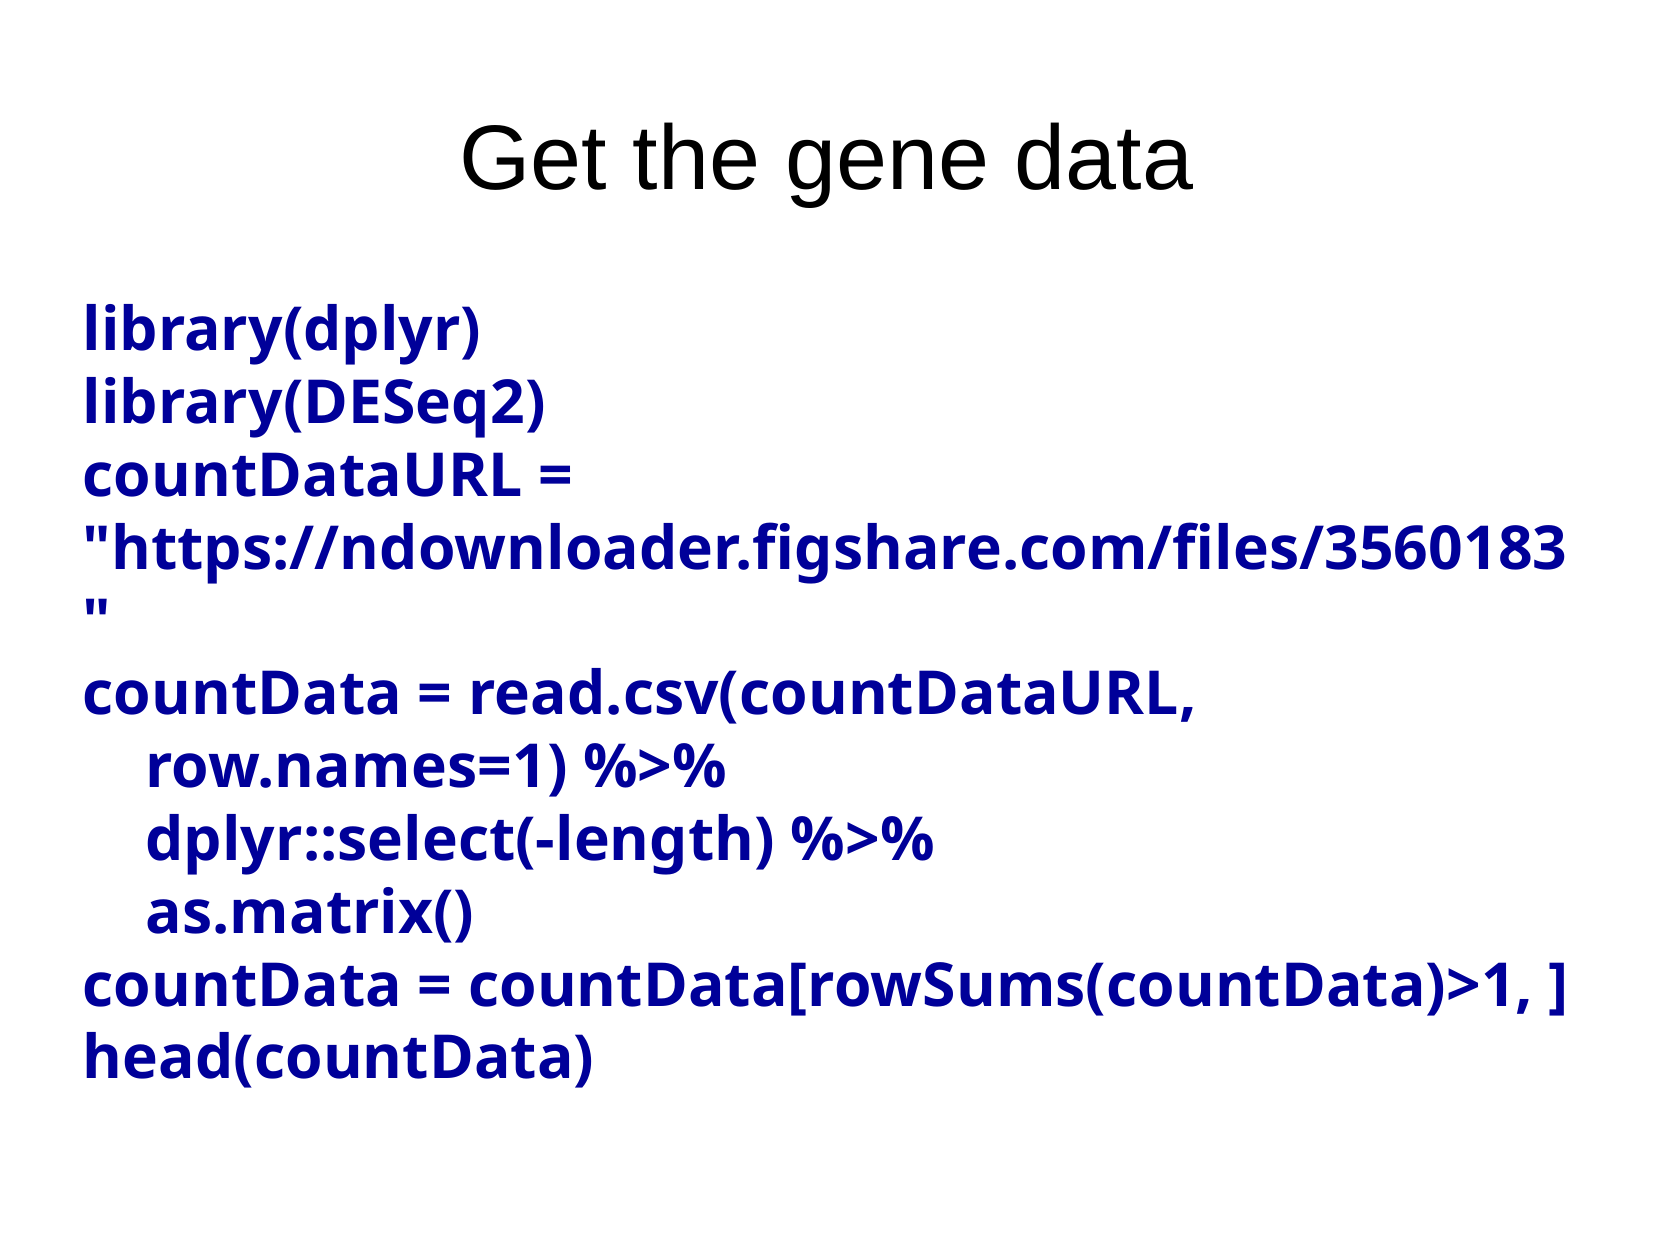

Get the gene data
library(dplyr)
library(DESeq2)
countDataURL = "https://ndownloader.figshare.com/files/3560183"
countData = read.csv(countDataURL,
 row.names=1) %>%
 dplyr::select(-length) %>%
 as.matrix()
countData = countData[rowSums(countData)>1, ]
head(countData)